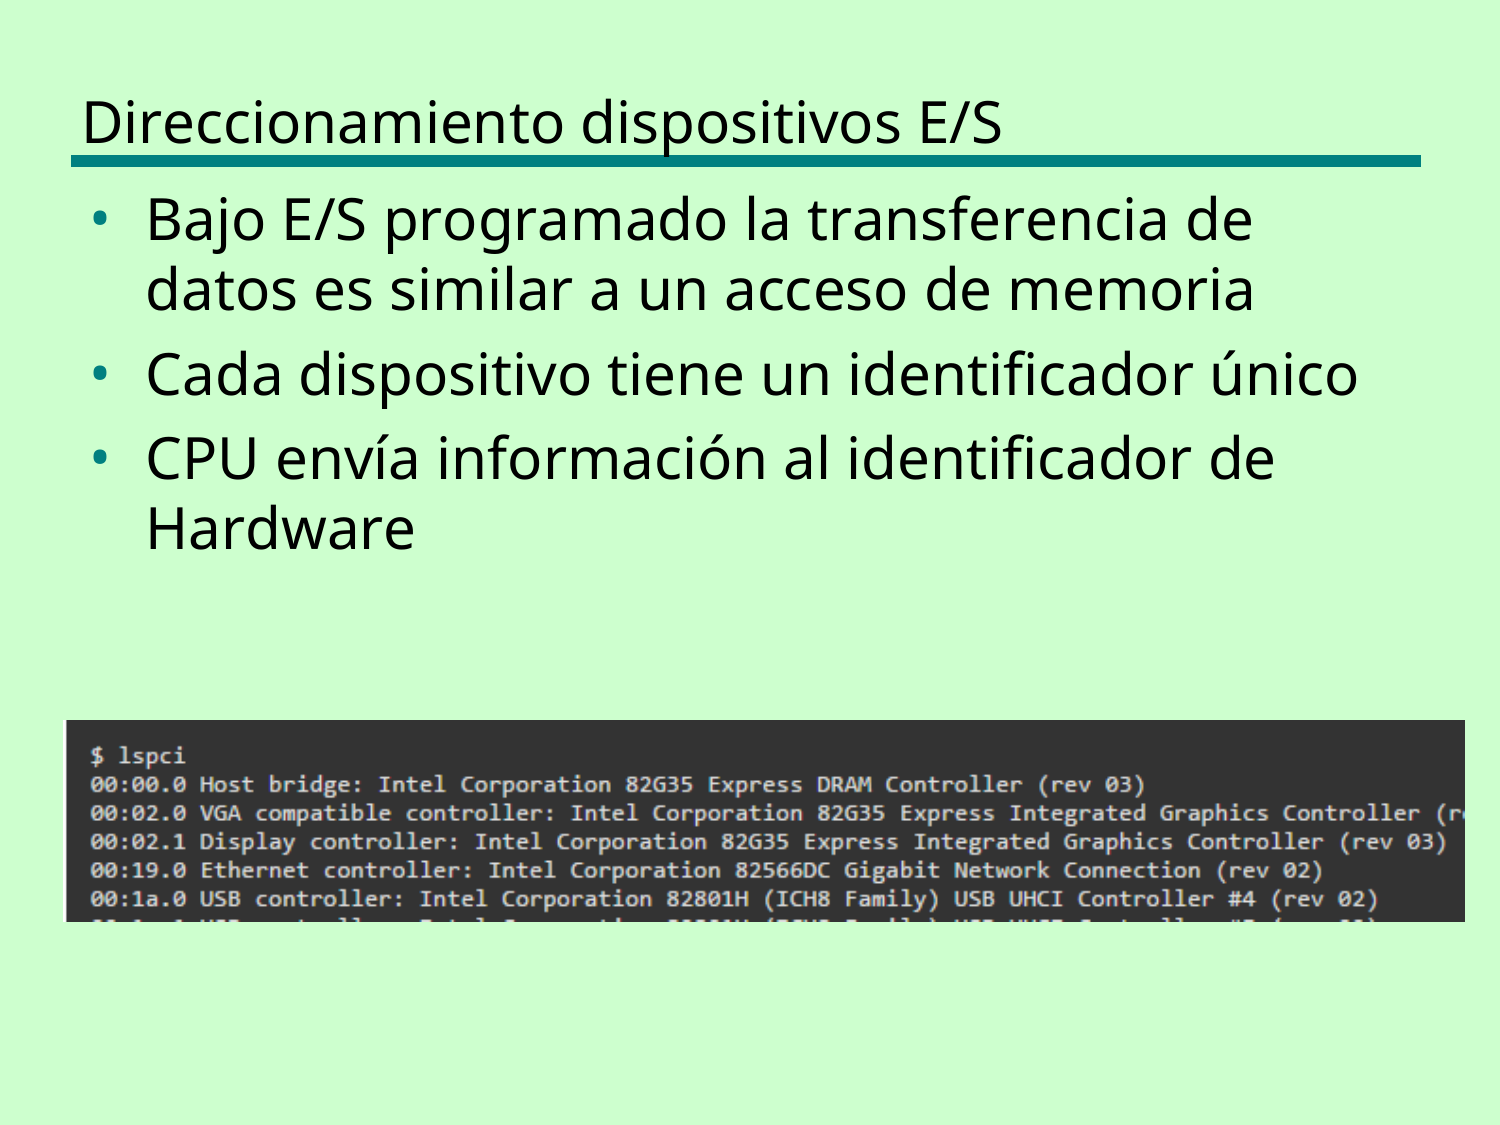

# Direccionamiento dispositivos E/S
Bajo E/S programado la transferencia de datos es similar a un acceso de memoria
Cada dispositivo tiene un identificador único
CPU envía información al identificador de Hardware